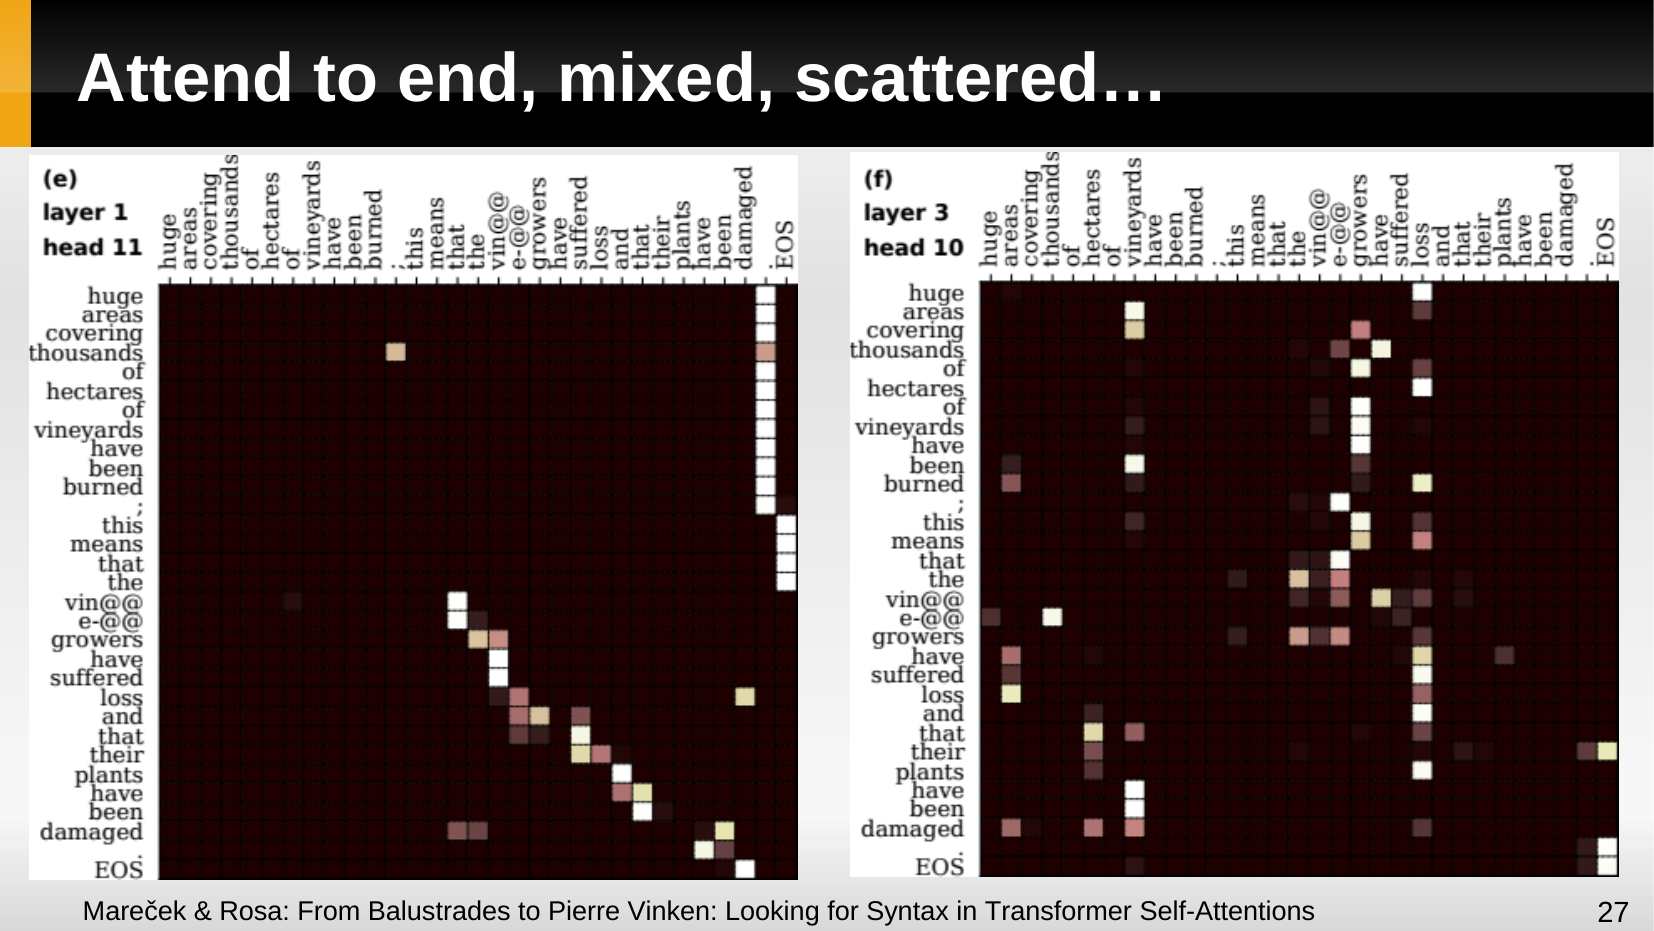

# Attend to end, mixed, scattered…
Mareček & Rosa: From Balustrades to Pierre Vinken: Looking for Syntax in Transformer Self-Attentions
27